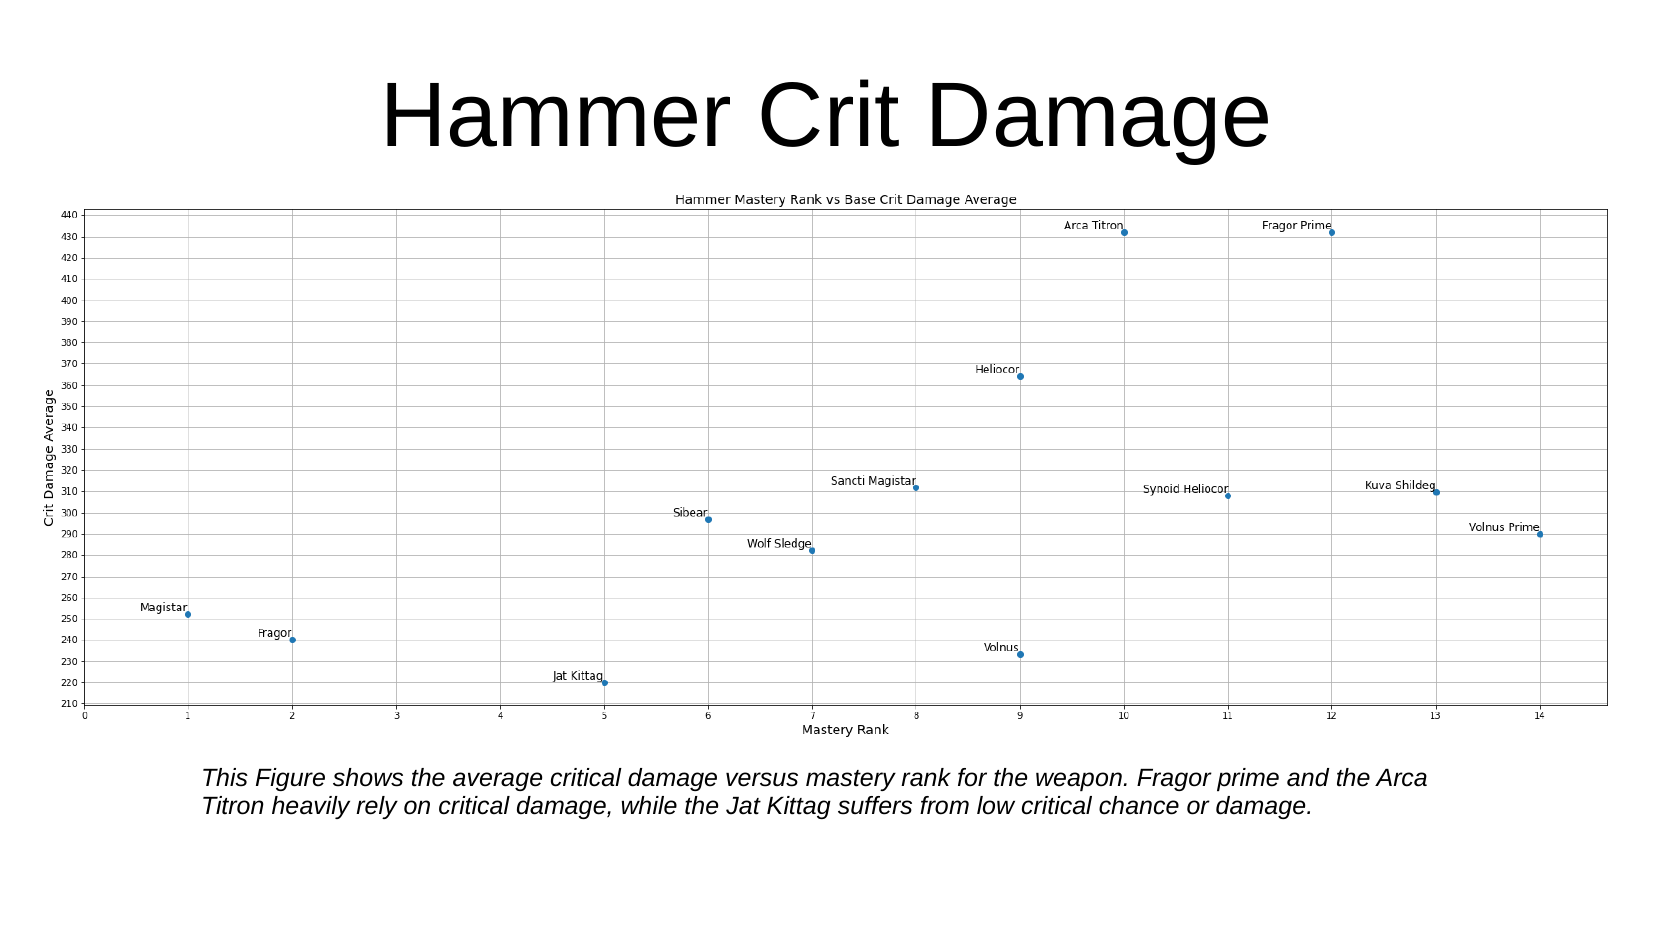

# Hammer Crit Damage
This Figure shows the average critical damage versus mastery rank for the weapon. Fragor prime and the Arca Titron heavily rely on critical damage, while the Jat Kittag suffers from low critical chance or damage.